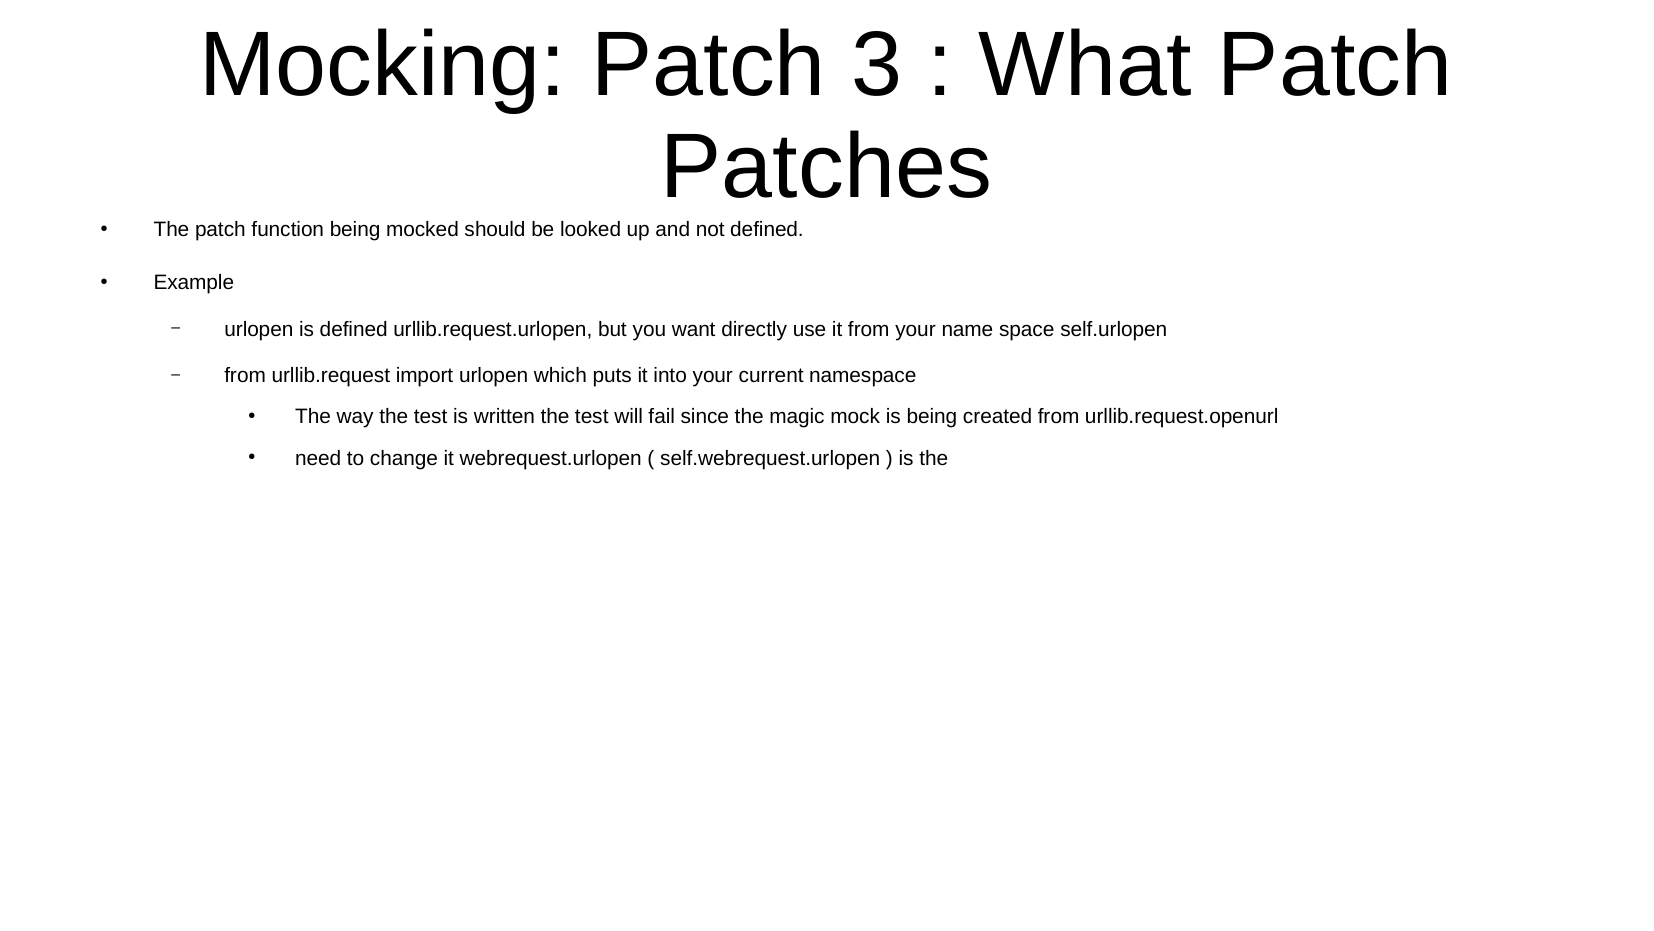

# Mocking: Patch 3 : What Patch Patches
The patch function being mocked should be looked up and not defined.
Example
urlopen is defined urllib.request.urlopen, but you want directly use it from your name space self.urlopen
from urllib.request import urlopen which puts it into your current namespace
The way the test is written the test will fail since the magic mock is being created from urllib.request.openurl
need to change it webrequest.urlopen ( self.webrequest.urlopen ) is the